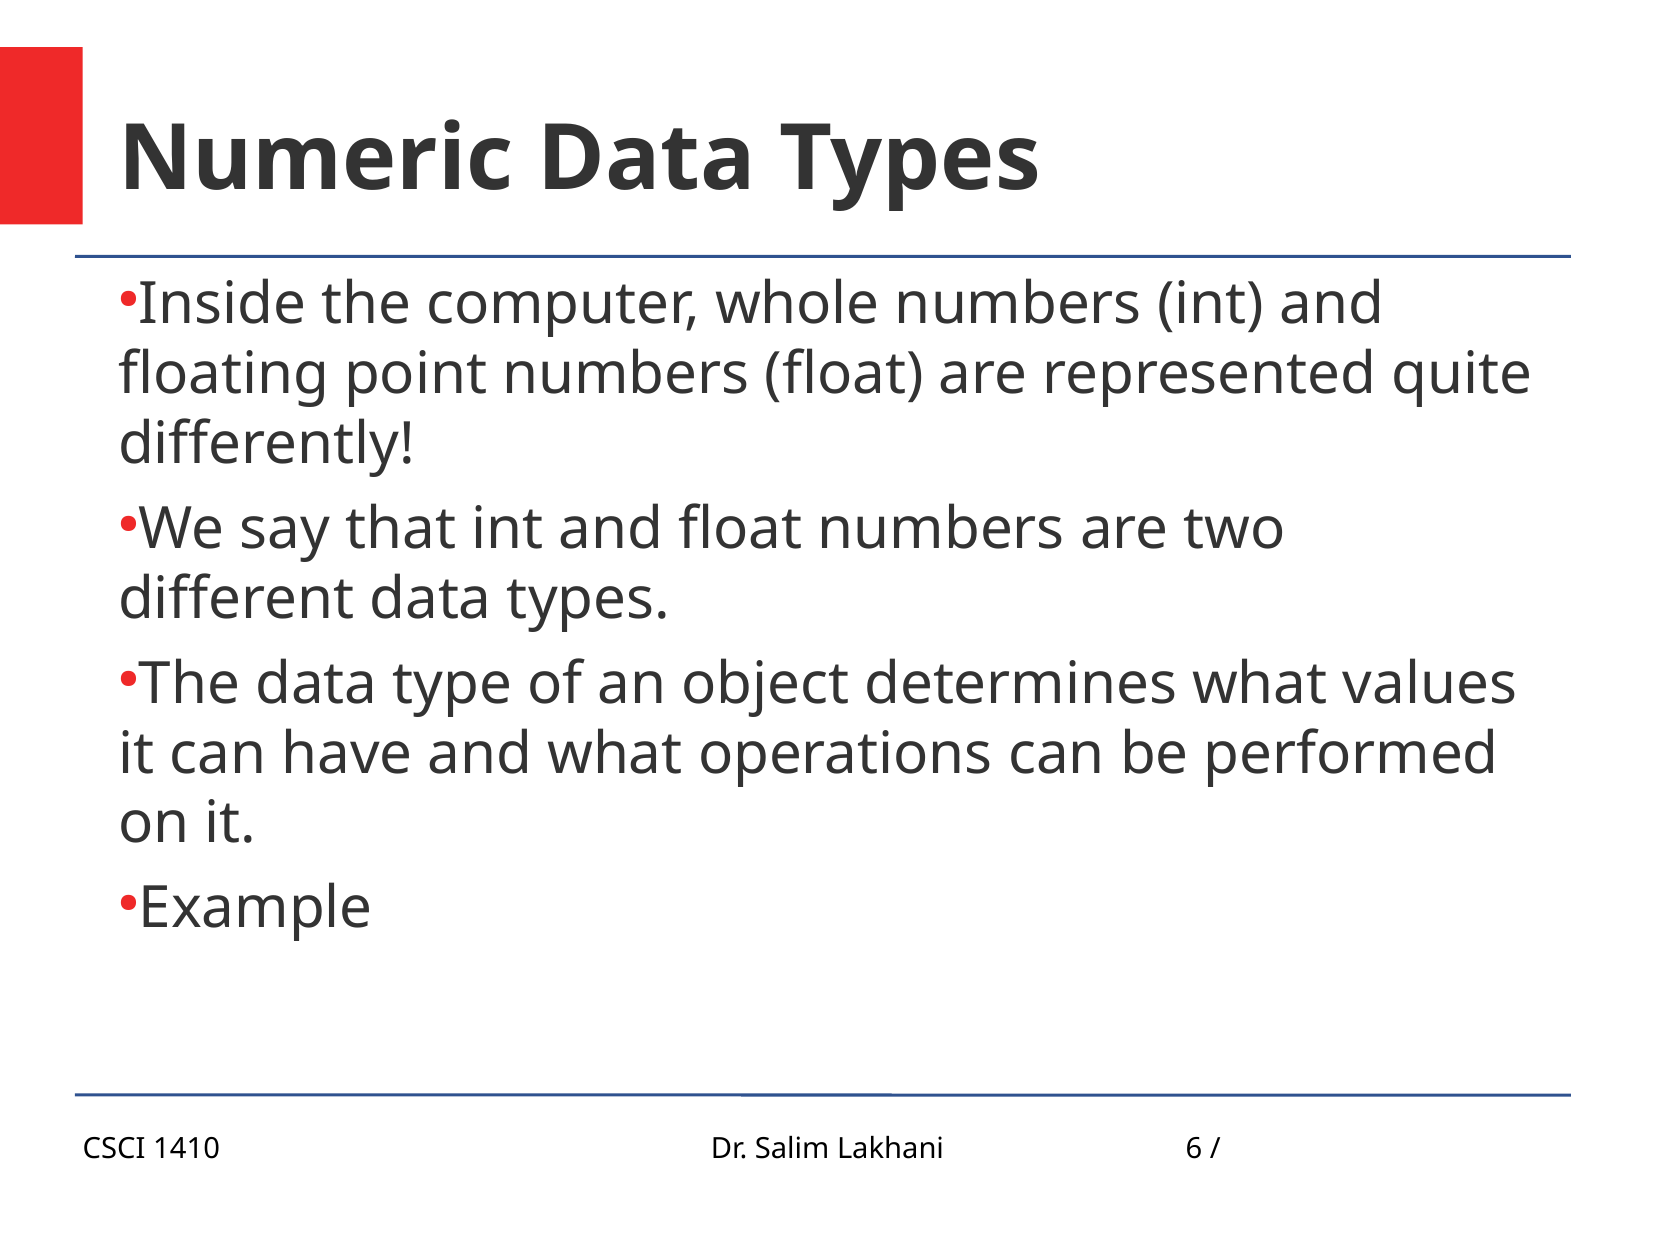

# Numeric Data Types
Inside the computer, whole numbers (int) and floating point numbers (float) are represented quite differently!
We say that int and float numbers are two different data types.
The data type of an object determines what values it can have and what operations can be performed on it.
Example
CSCI 1410
Dr. Salim Lakhani